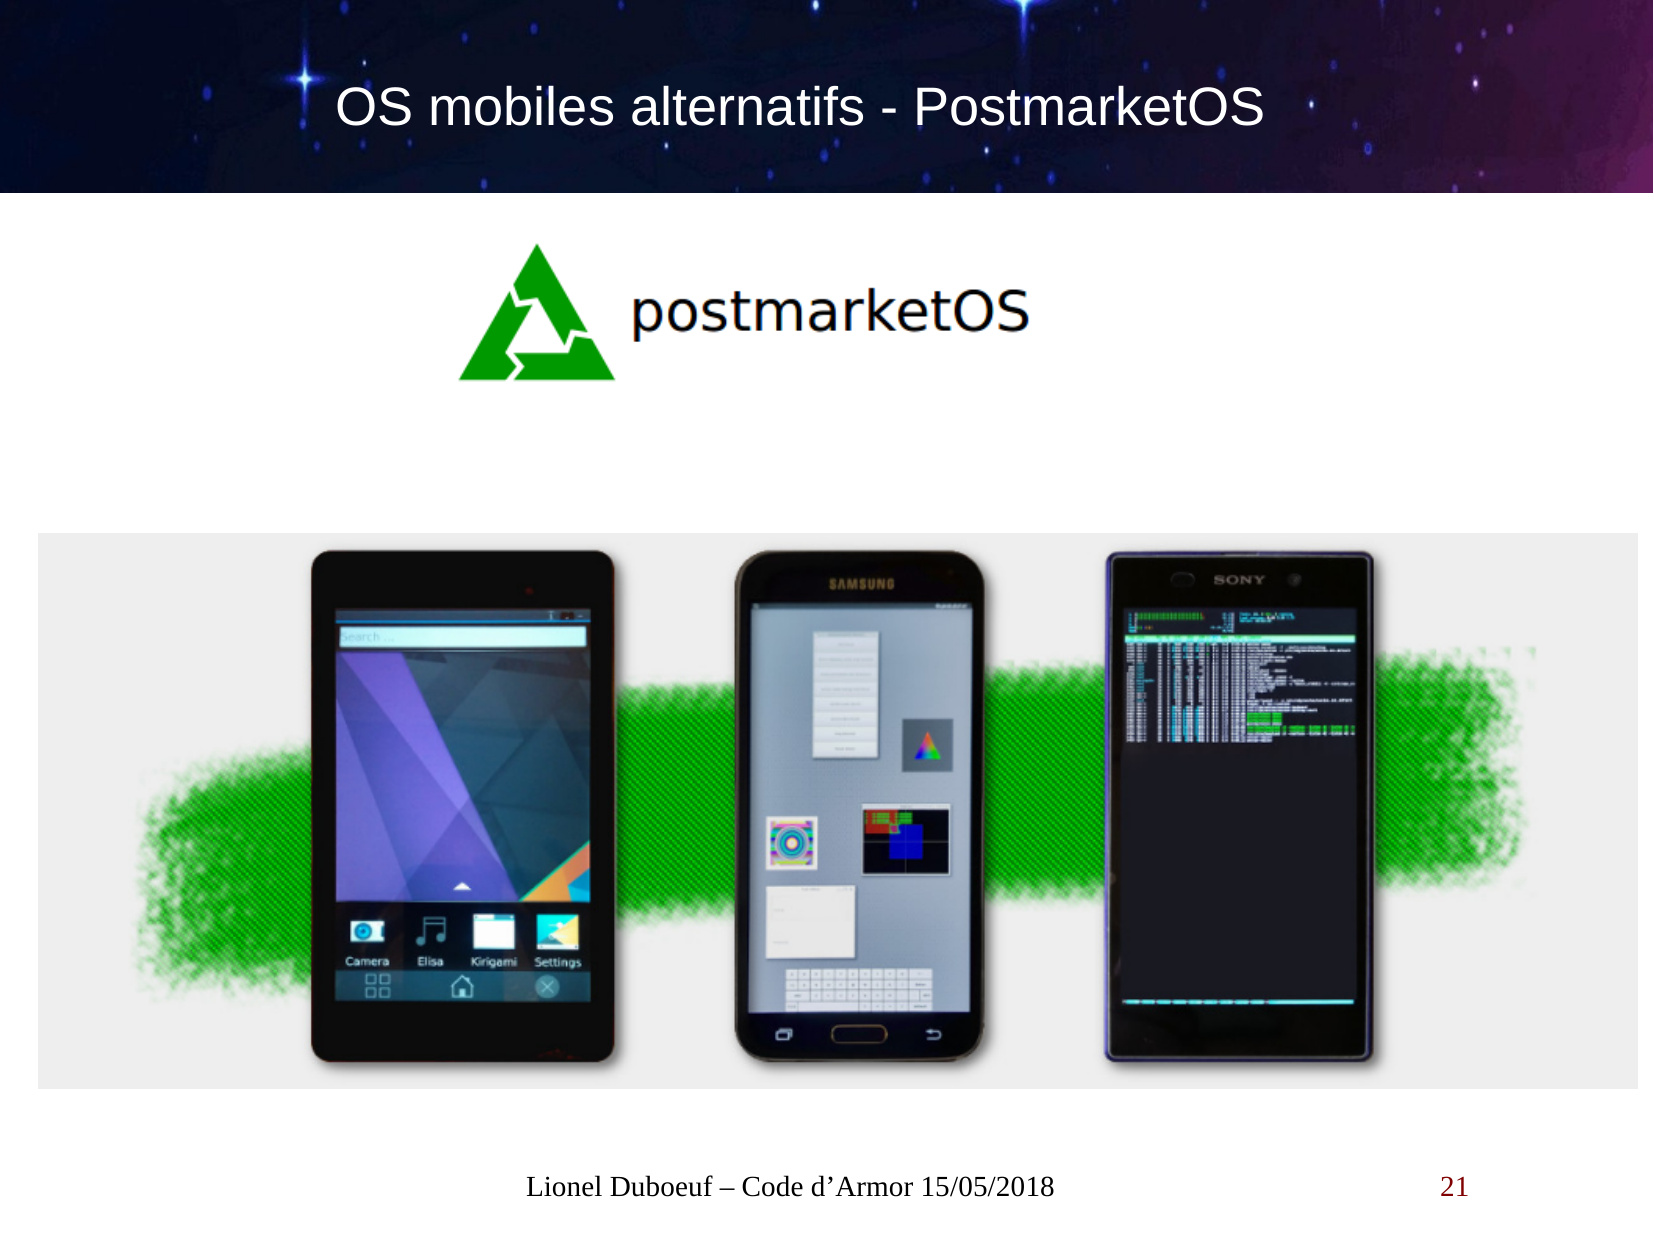

# OS mobiles alternatifs - PostmarketOS
21